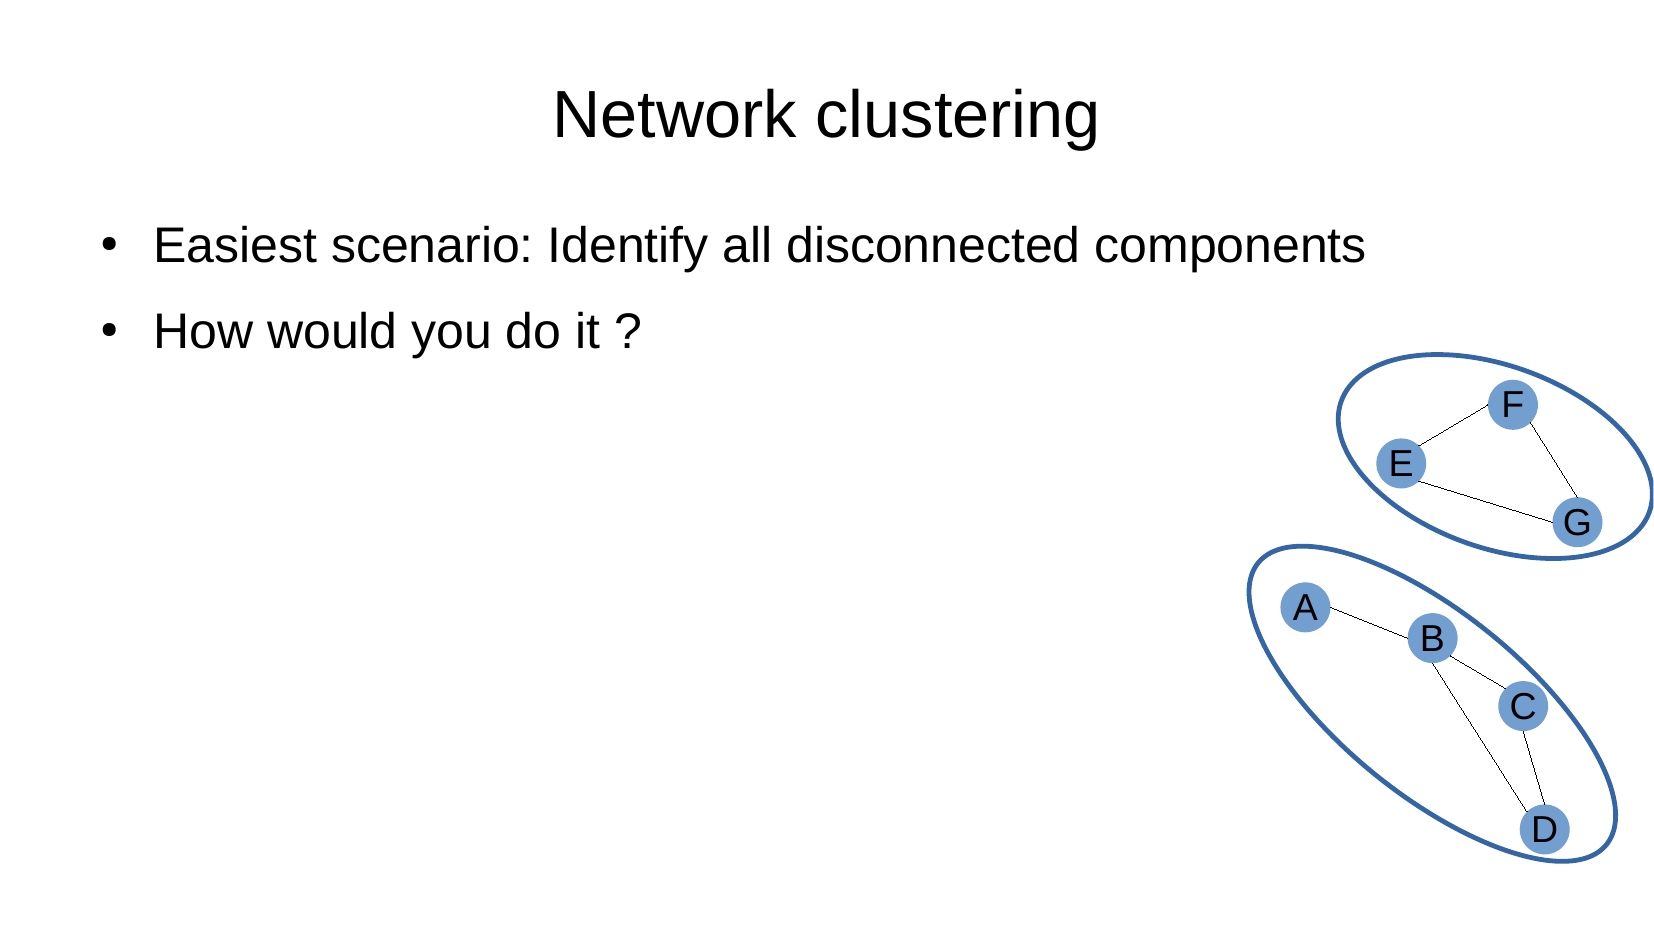

# Network clustering
Easiest scenario: Identify all disconnected components
How would you do it ?
F
E
G
A
B
C
D